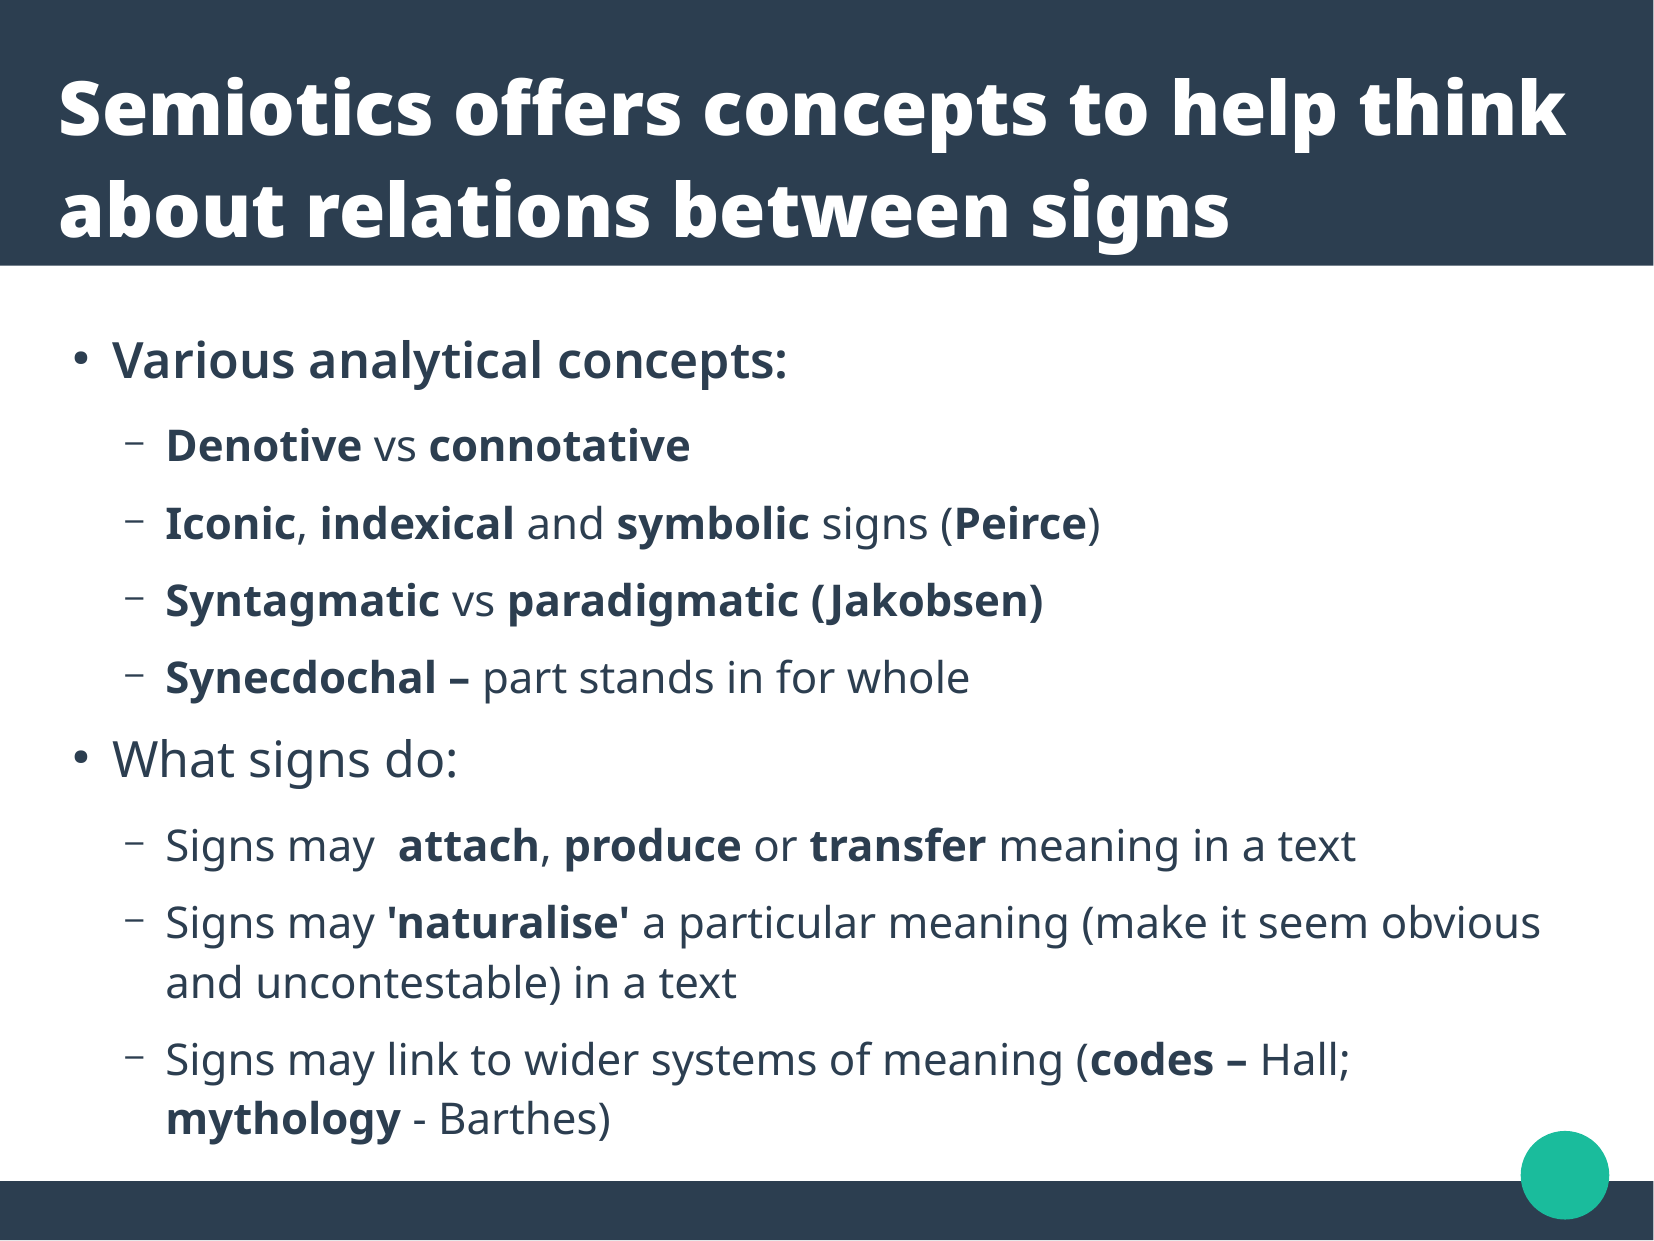

# Semiotics offers concepts to help think about relations between signs
Various analytical concepts:
Denotive vs connotative
Iconic, indexical and symbolic signs (Peirce)
Syntagmatic vs paradigmatic (Jakobsen)
Synecdochal – part stands in for whole
What signs do:
Signs may attach, produce or transfer meaning in a text
Signs may 'naturalise' a particular meaning (make it seem obvious and uncontestable) in a text
Signs may link to wider systems of meaning (codes – Hall; mythology - Barthes)